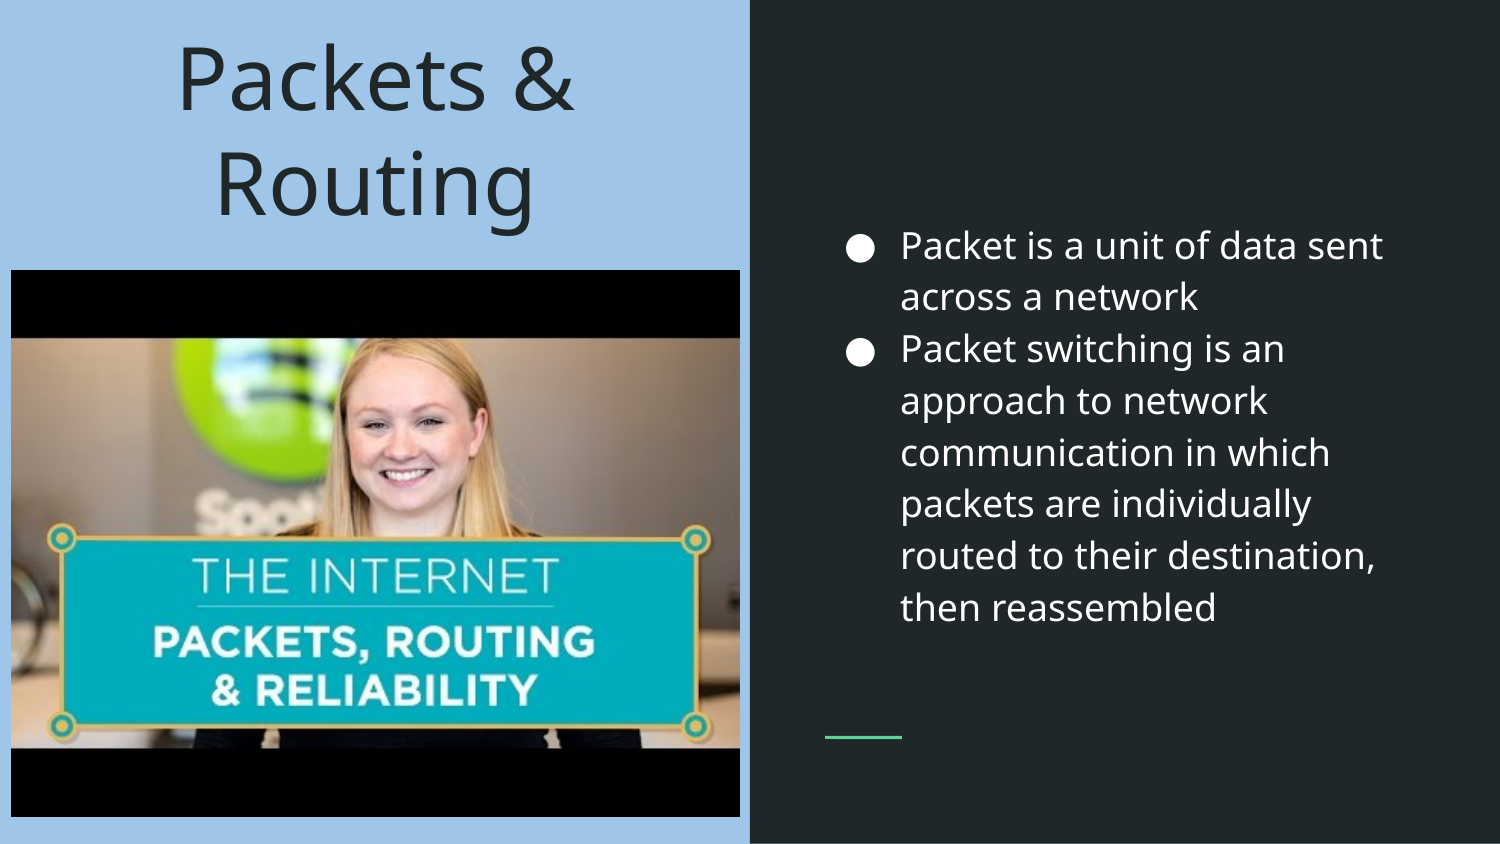

# Packets & Routing
Packet is a unit of data sent across a network
Packet switching is an approach to network communication in which packets are individually routed to their destination, then reassembled